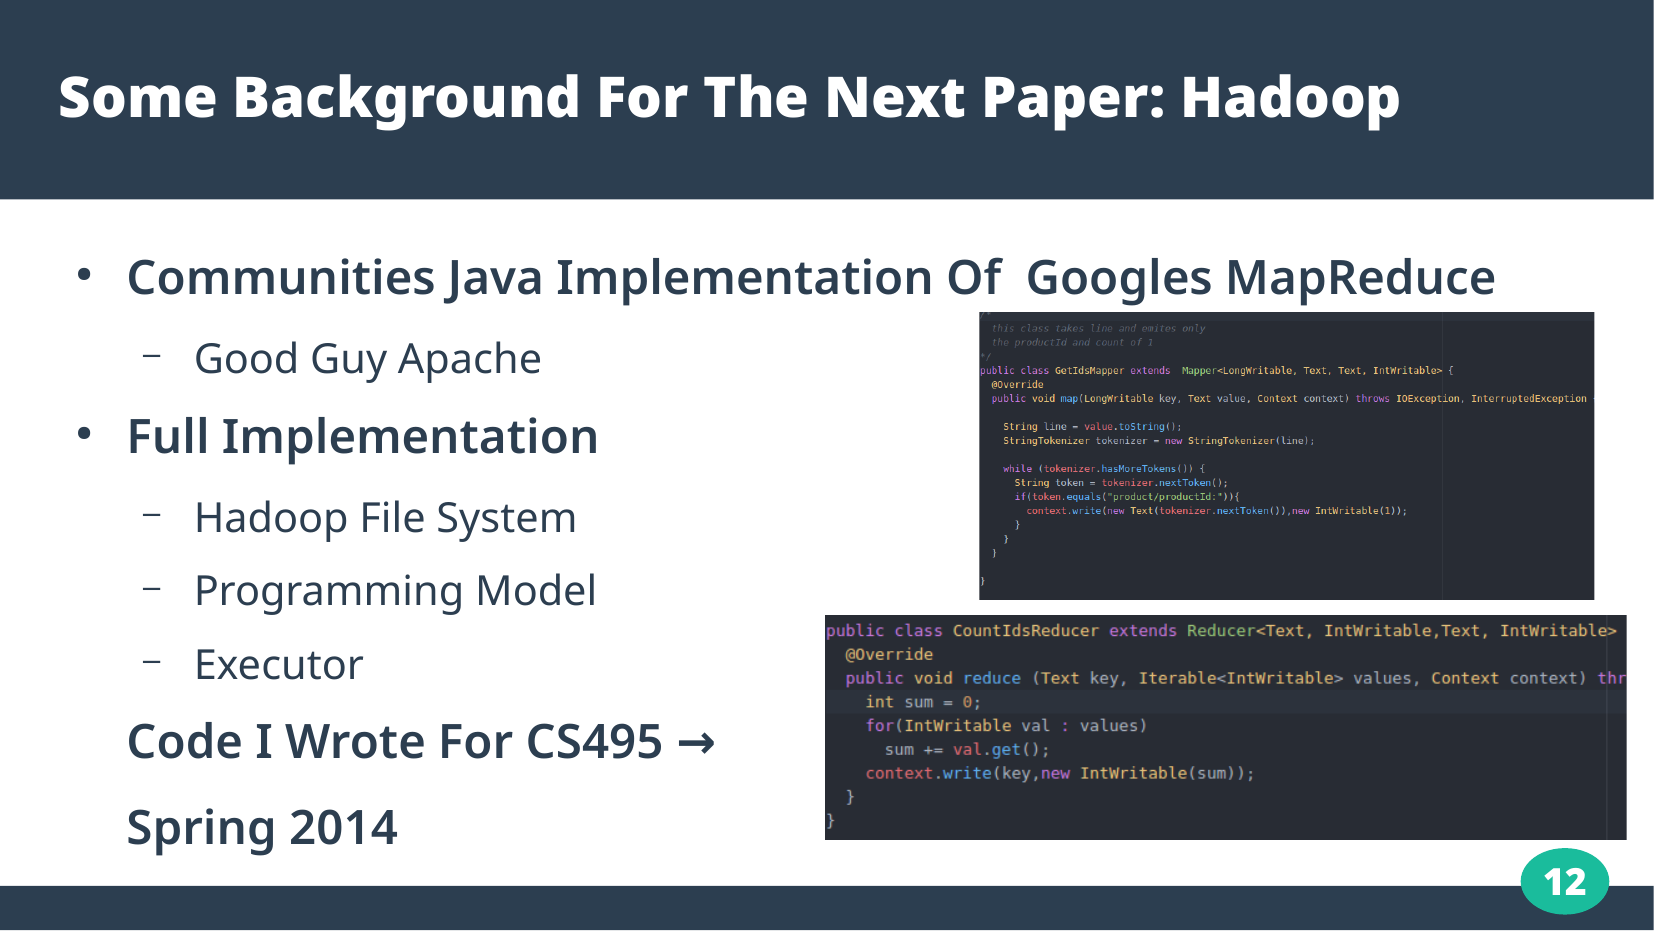

# Some Background For The Next Paper: Hadoop
Communities Java Implementation Of Googles MapReduce
Good Guy Apache
Full Implementation
Hadoop File System
Programming Model
Executor
Code I Wrote For CS495 →
Spring 2014
12